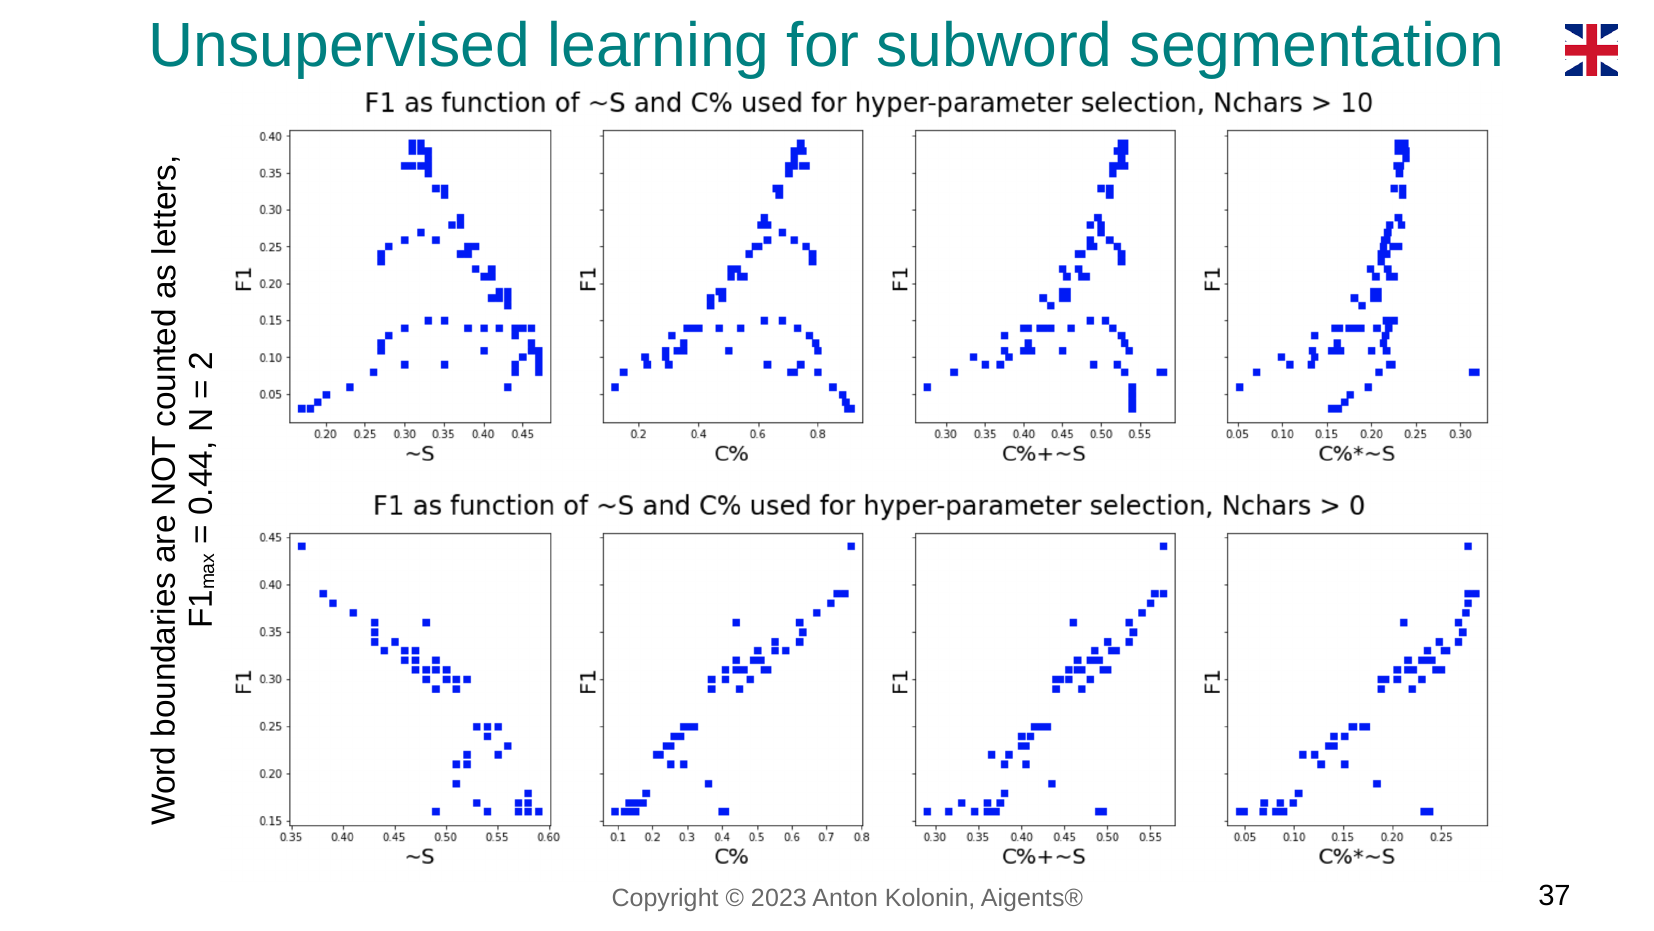

Unsupervised learning for subword segmentation
Word boundaries are NOT counted as letters,
F1max = 0.44, N = 2
Copyright © 2023 Anton Kolonin, Aigents®
37